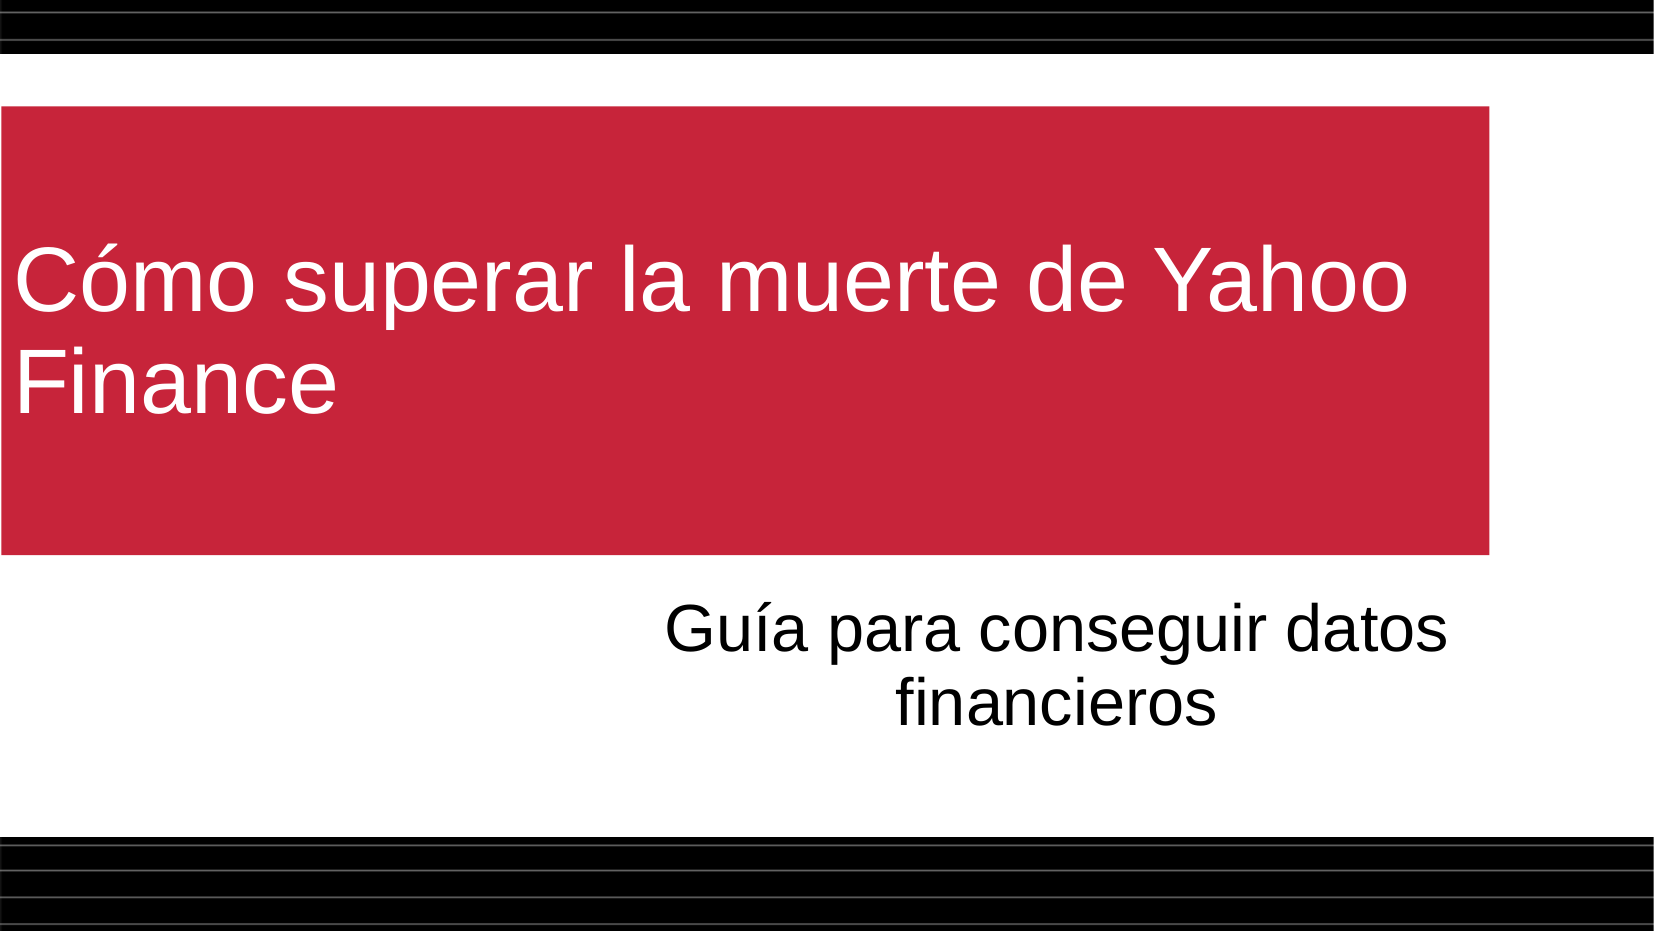

# Cómo superar la muerte de Yahoo Finance
Guía para conseguir datos financieros